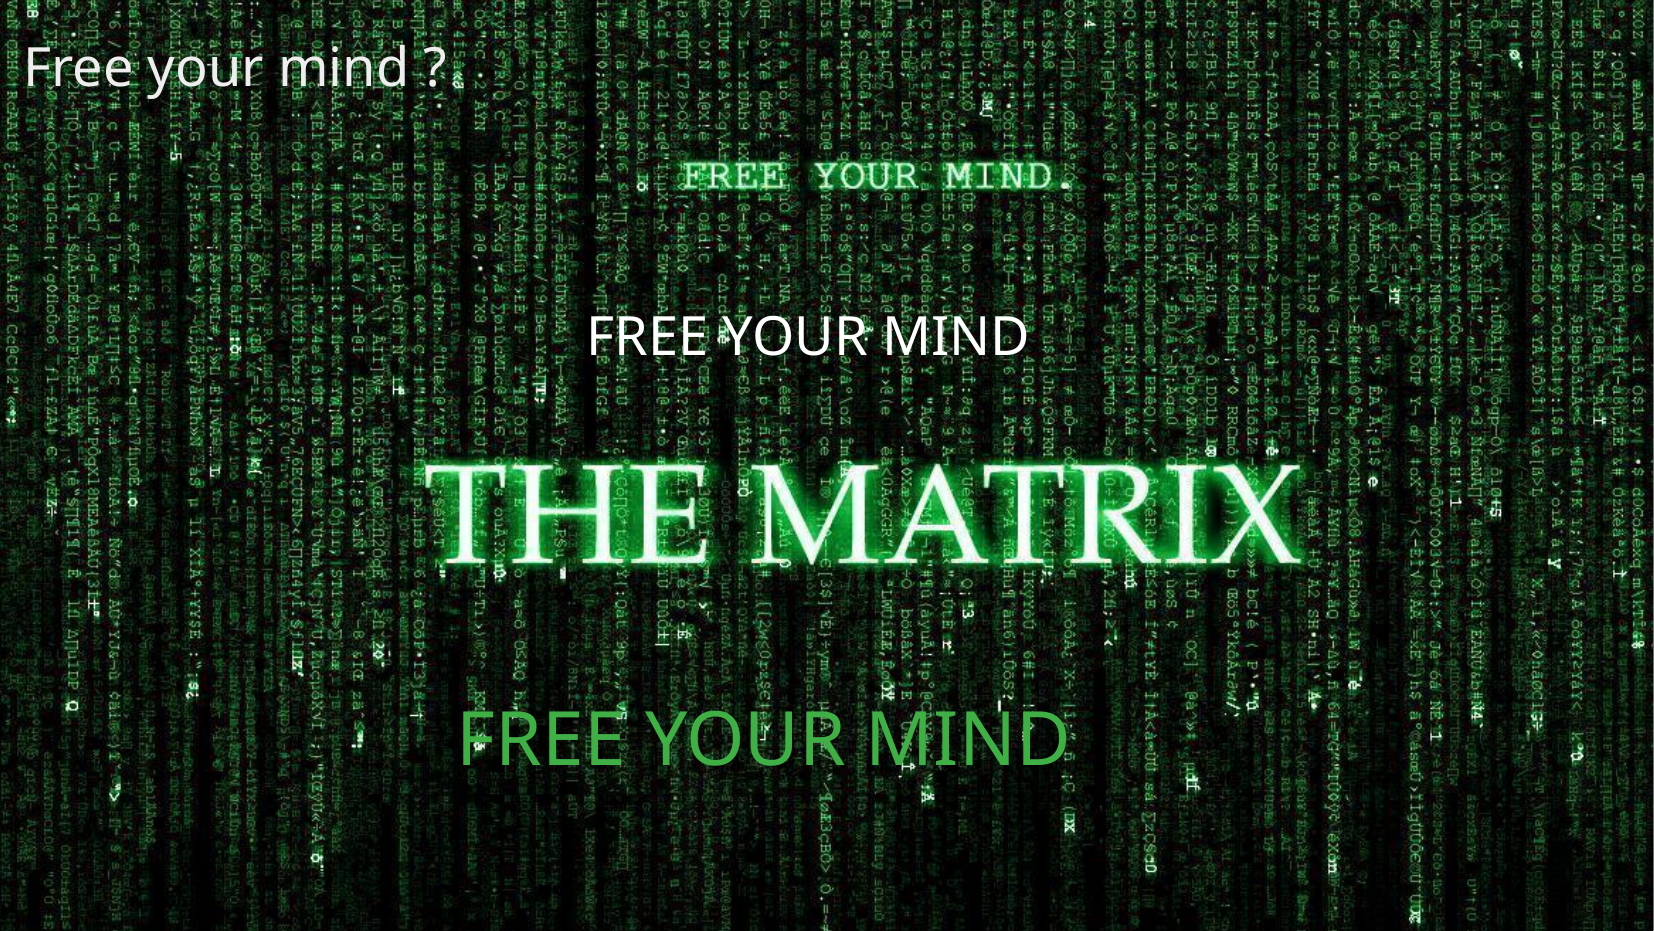

# Free your mind ?
FREE YOUR MIND
FREE YOUR MIND
24